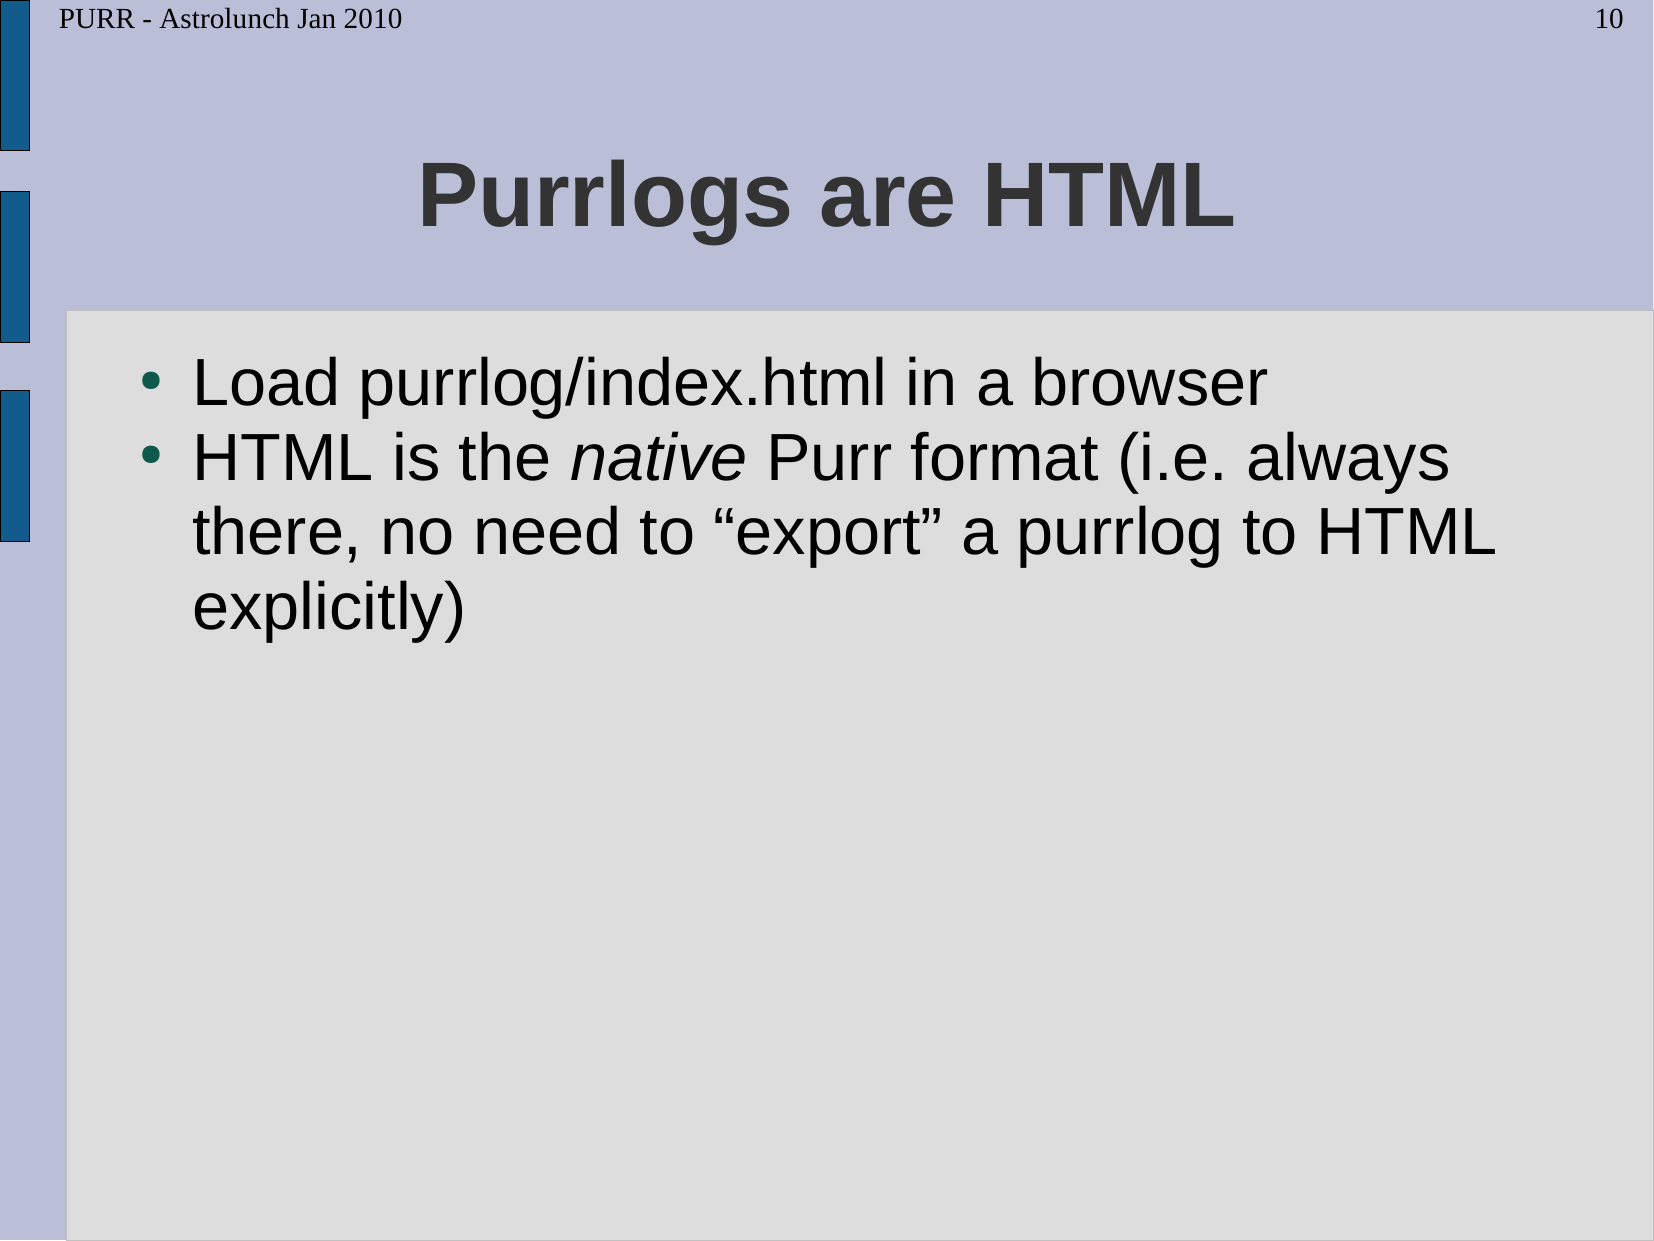

PURR - Astrolunch Jan 2010
10
# Purrlogs are HTML
Load purrlog/index.html in a browser
HTML is the native Purr format (i.e. always there, no need to “export” a purrlog to HTML explicitly)